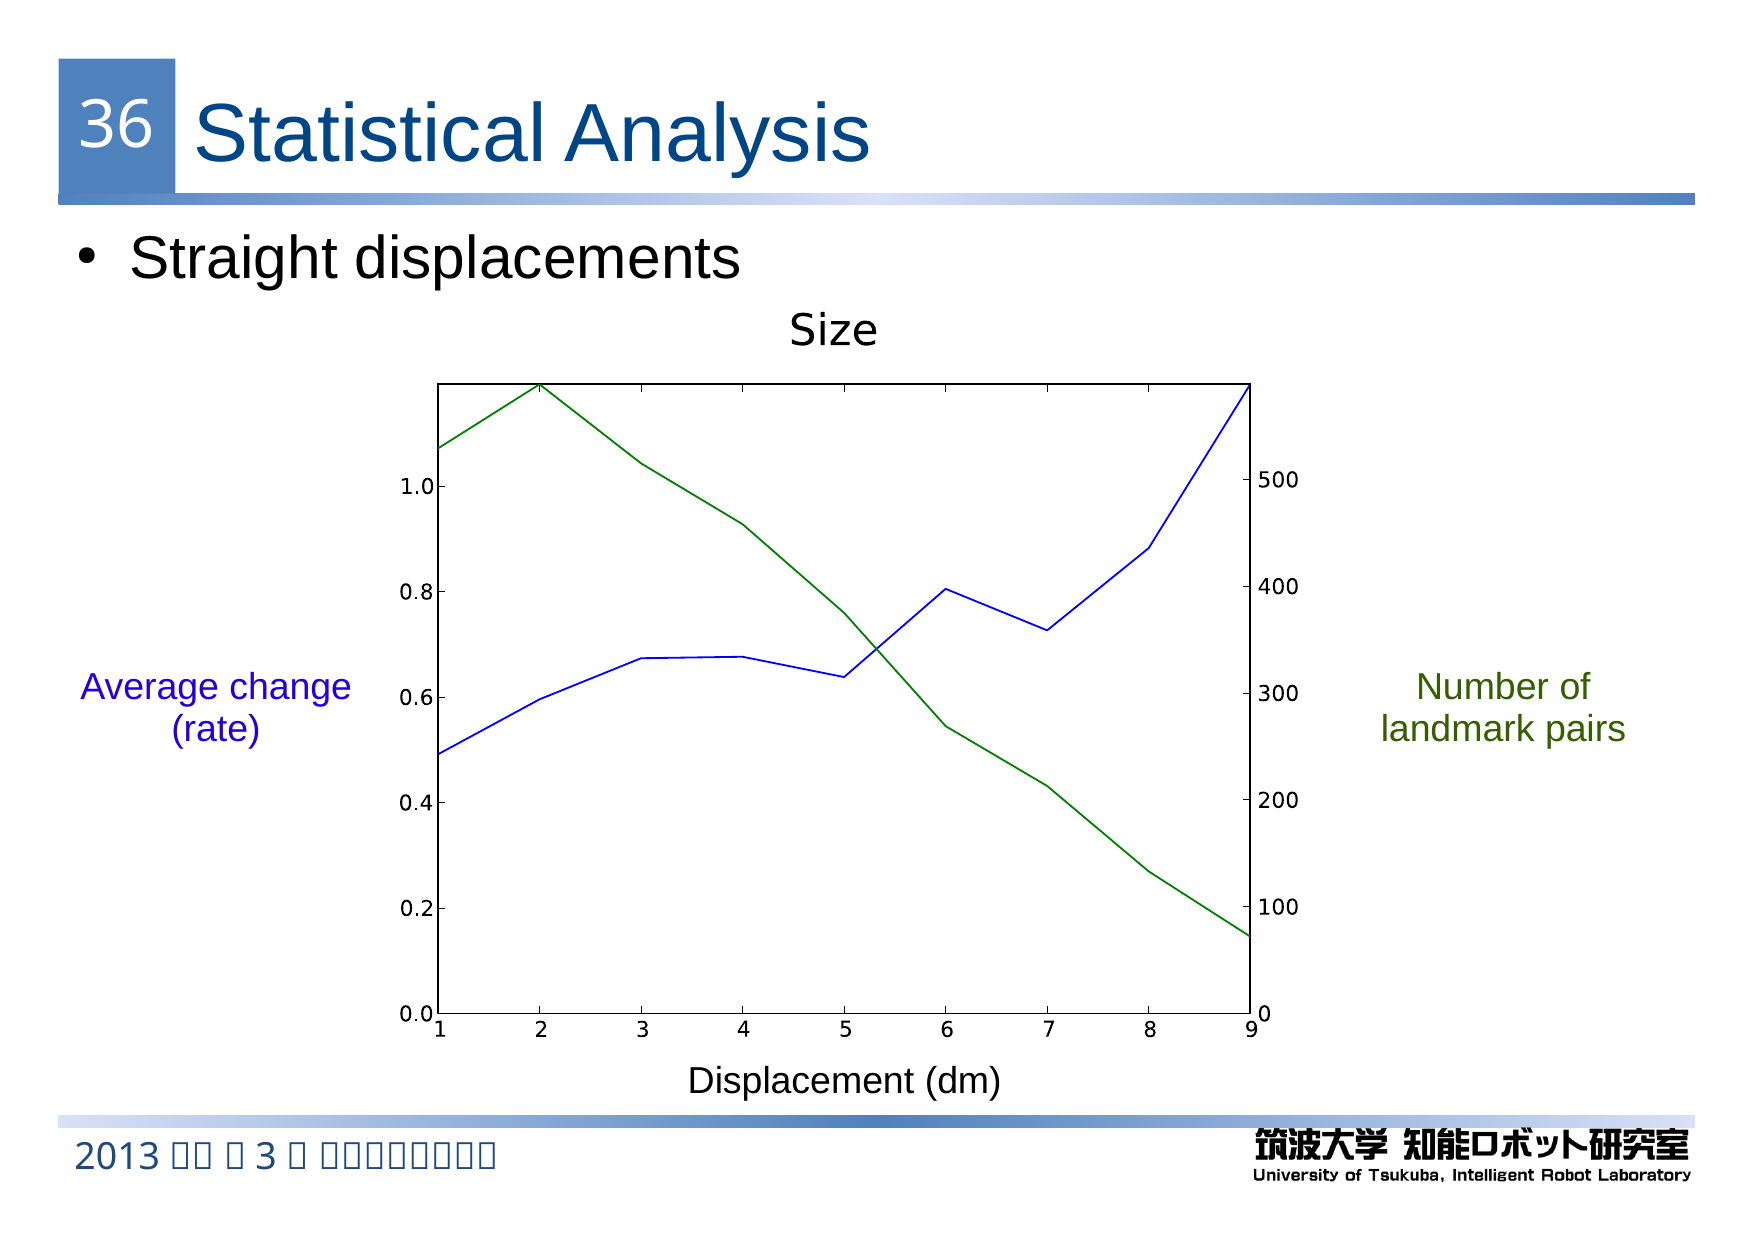

# Statistical Analysis
Straight displacements
Average change (rate)
Number of landmark pairs
Displacement (dm)